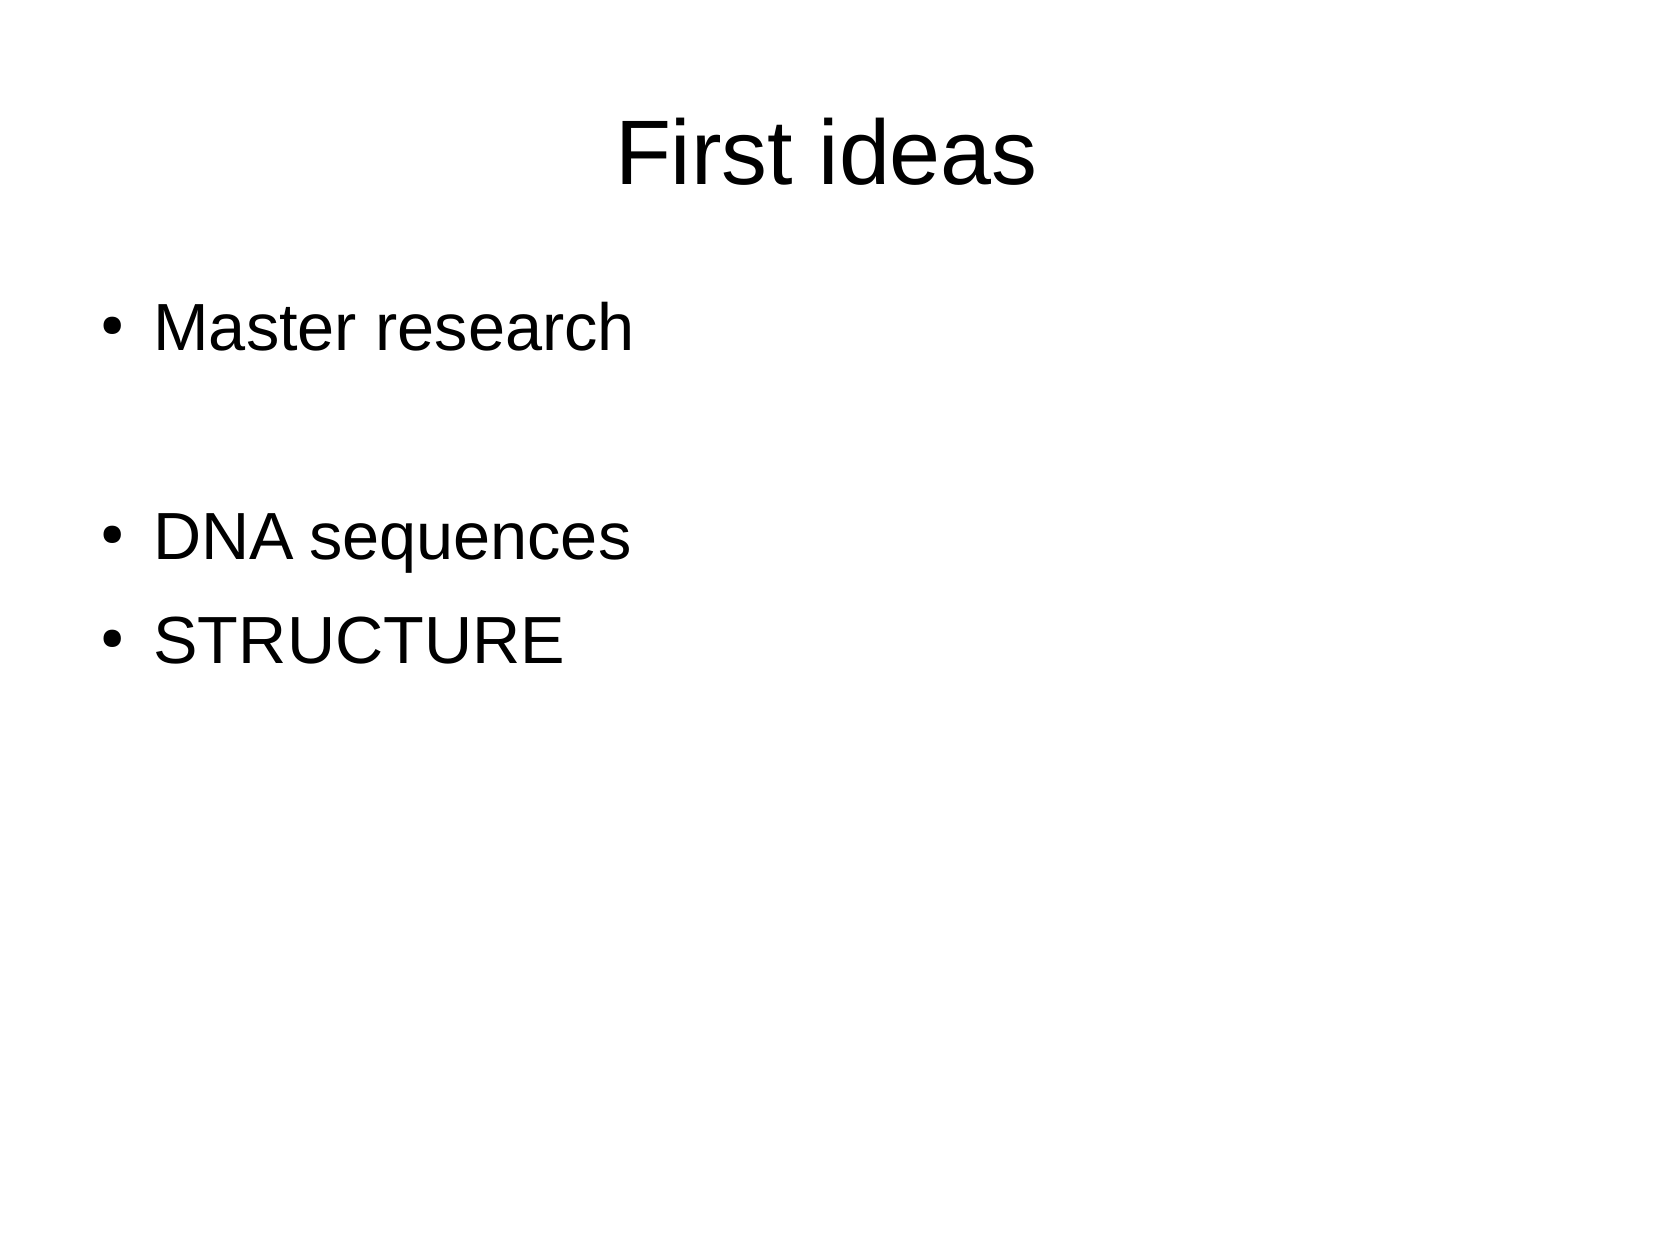

# First ideas
Master research
DNA sequences
STRUCTURE